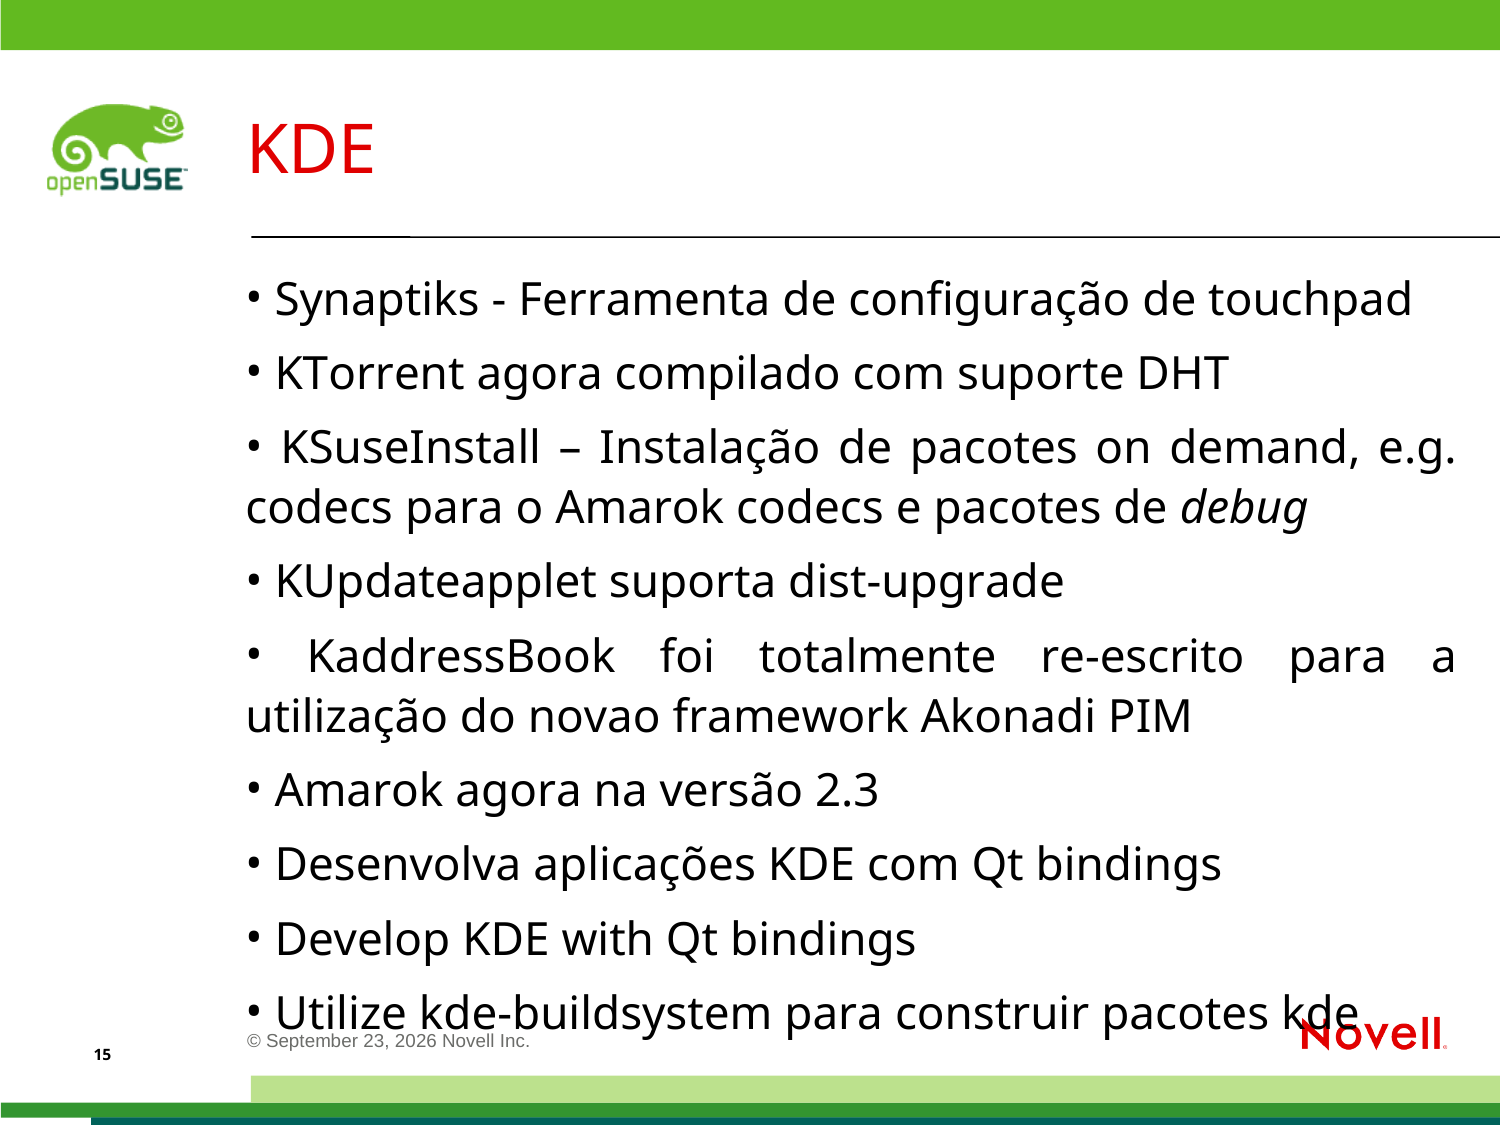

# KDE
 Synaptiks - Ferramenta de configuração de touchpad
 KTorrent agora compilado com suporte DHT
 KSuseInstall – Instalação de pacotes on demand, e.g. codecs para o Amarok codecs e pacotes de debug
 KUpdateapplet suporta dist-upgrade
 KaddressBook foi totalmente re-escrito para a utilização do novao framework Akonadi PIM
 Amarok agora na versão 2.3
 Desenvolva aplicações KDE com Qt bindings
 Develop KDE with Qt bindings
 Utilize kde-buildsystem para construir pacotes kde